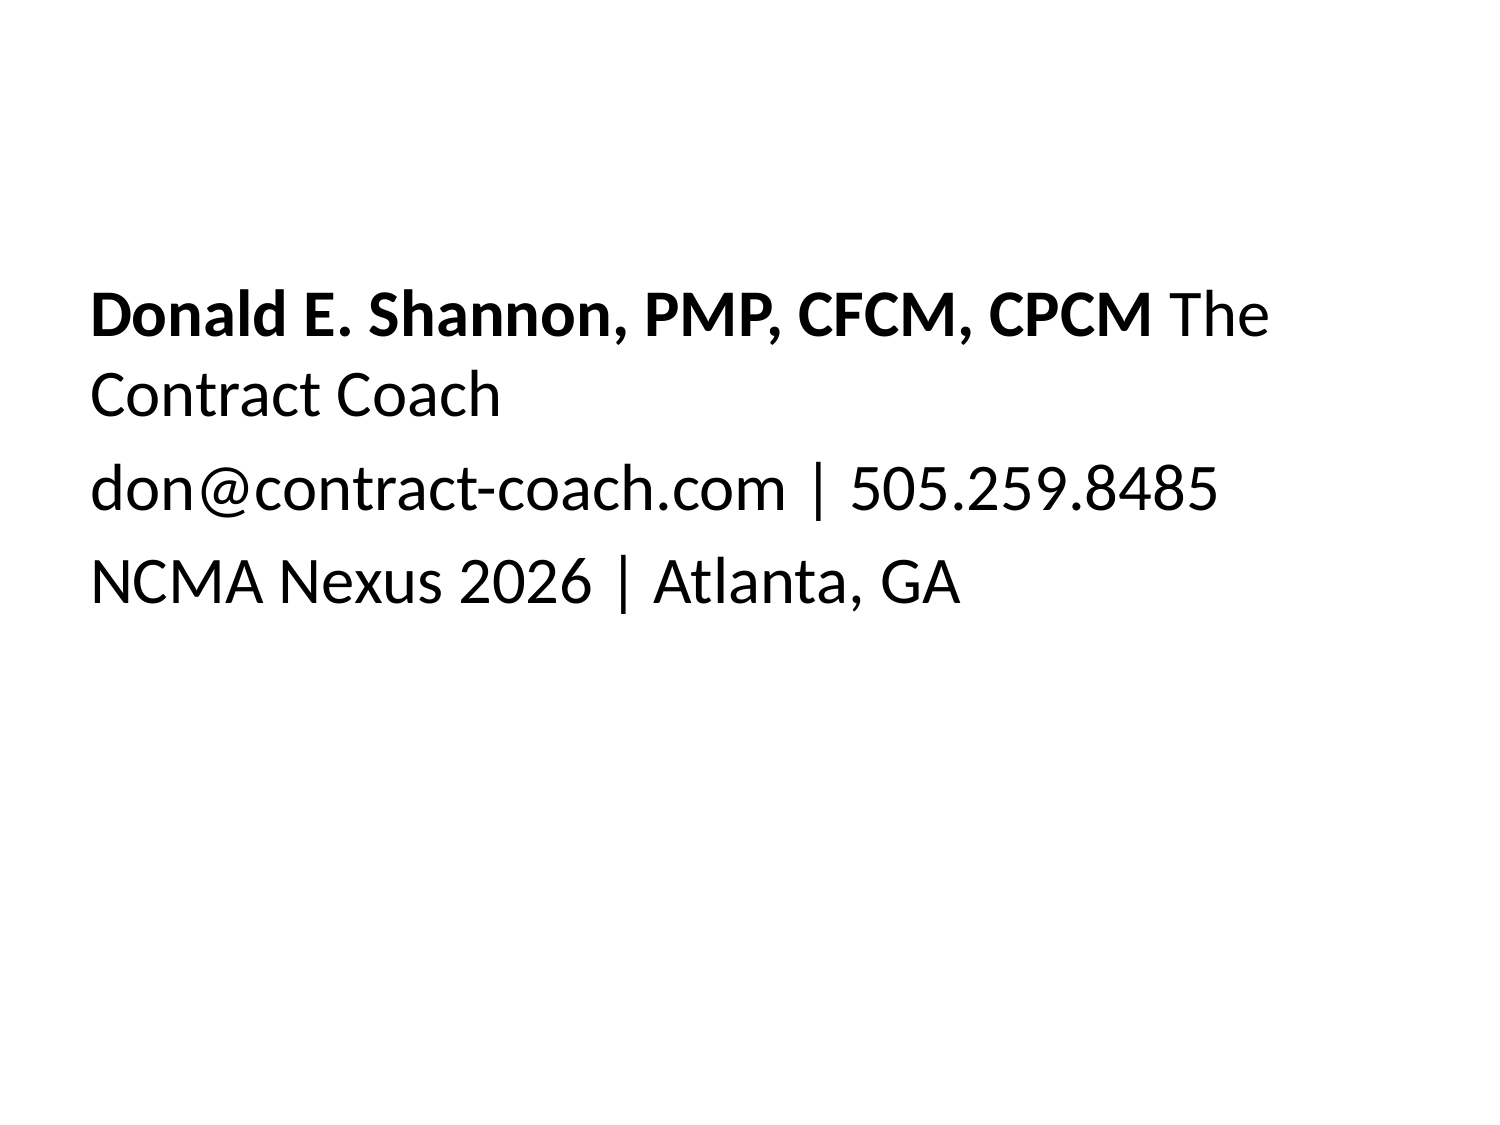

# Donald E. Shannon, PMP, CFCM, CPCM The Contract Coach
don@contract-coach.com | 505.259.8485
NCMA Nexus 2026 | Atlanta, GA